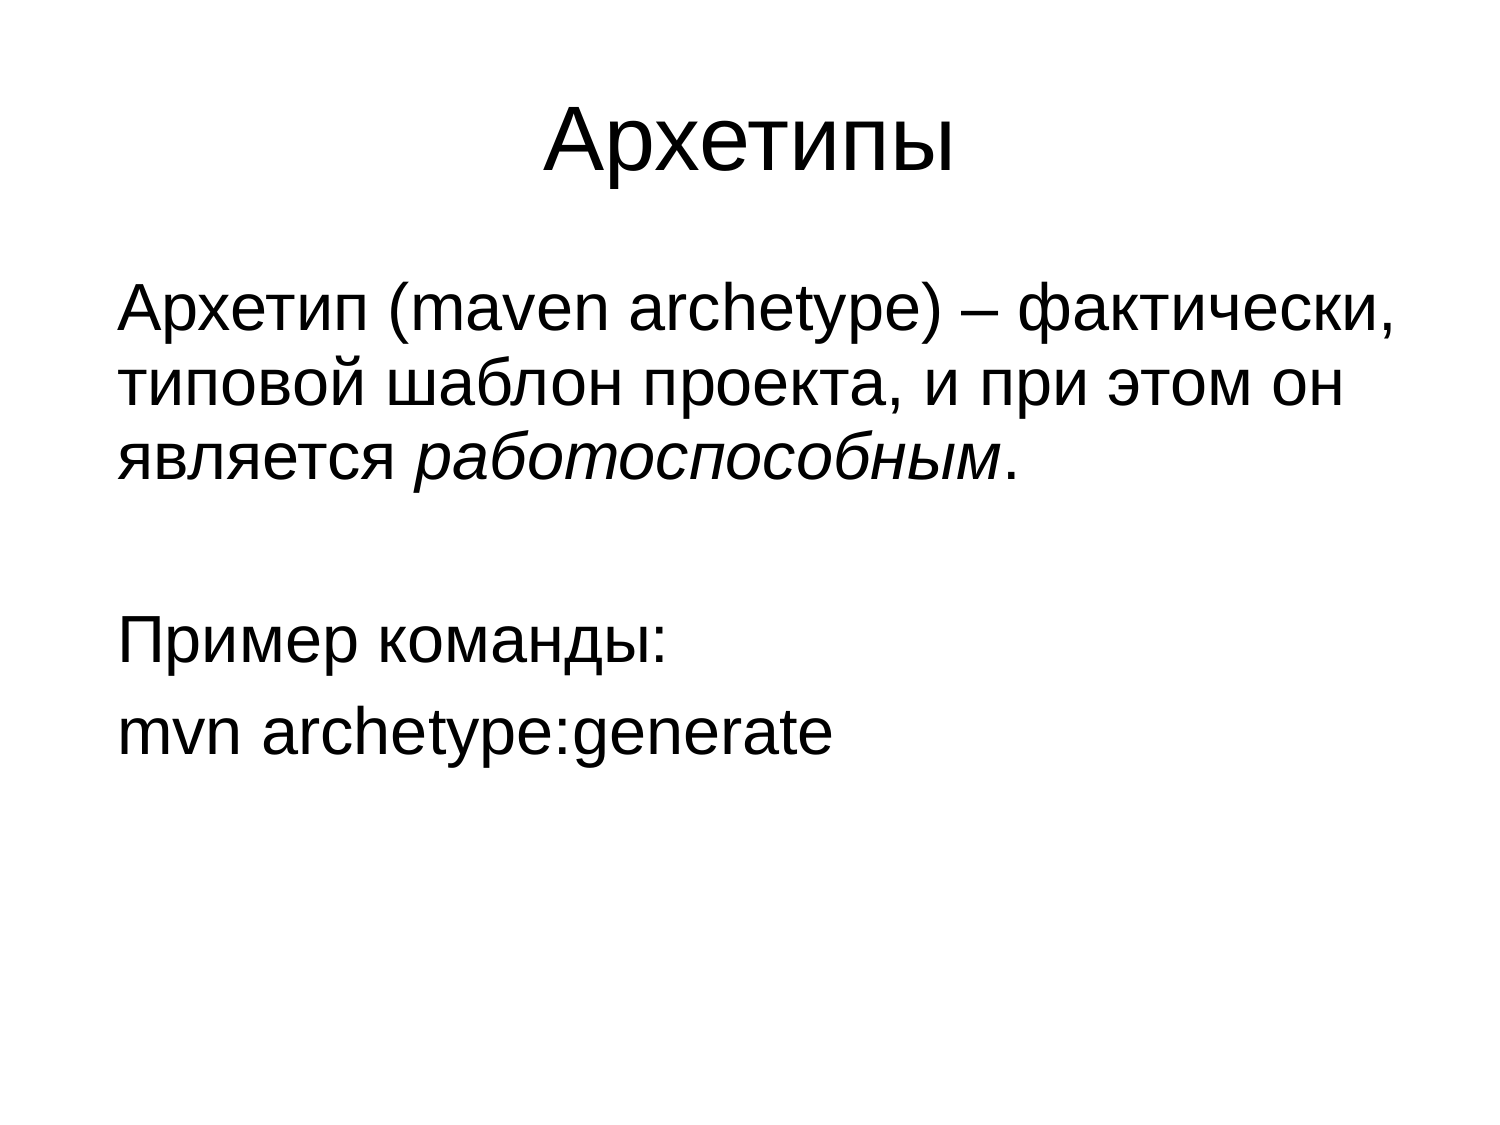

# Архетипы
Архетип (maven archetype) – фактически, типовой шаблон проекта, и при этом он является работоспособным.
Пример команды:
mvn archetype:generate